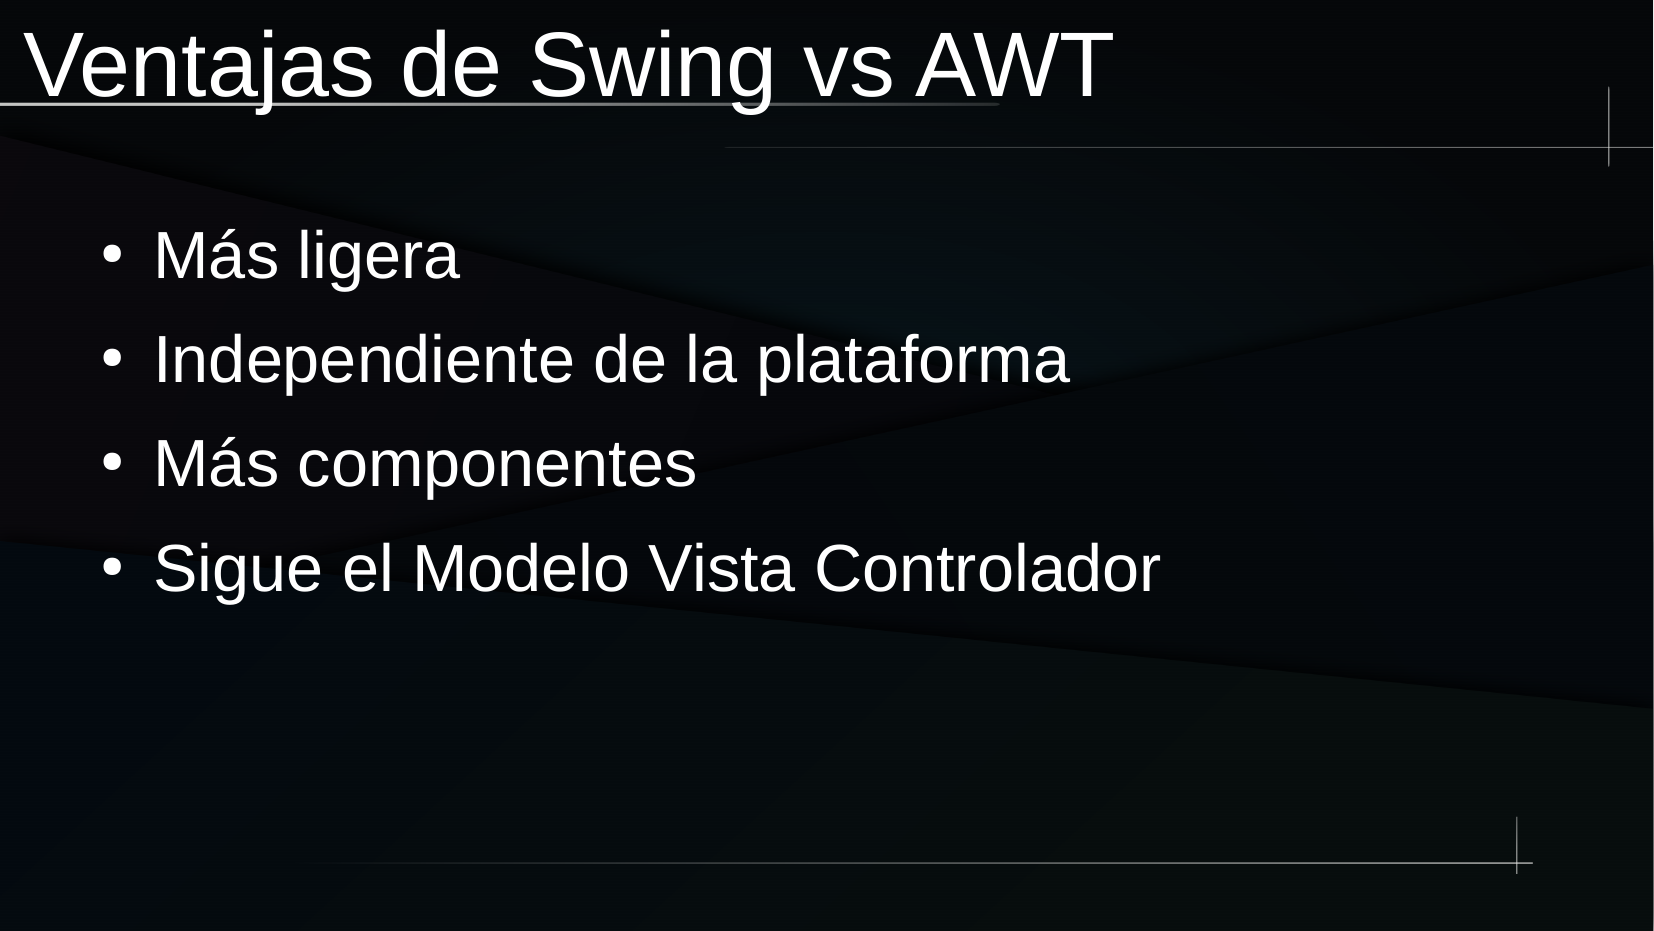

# Ventajas de Swing vs AWT
Más ligera
Independiente de la plataforma
Más componentes
Sigue el Modelo Vista Controlador